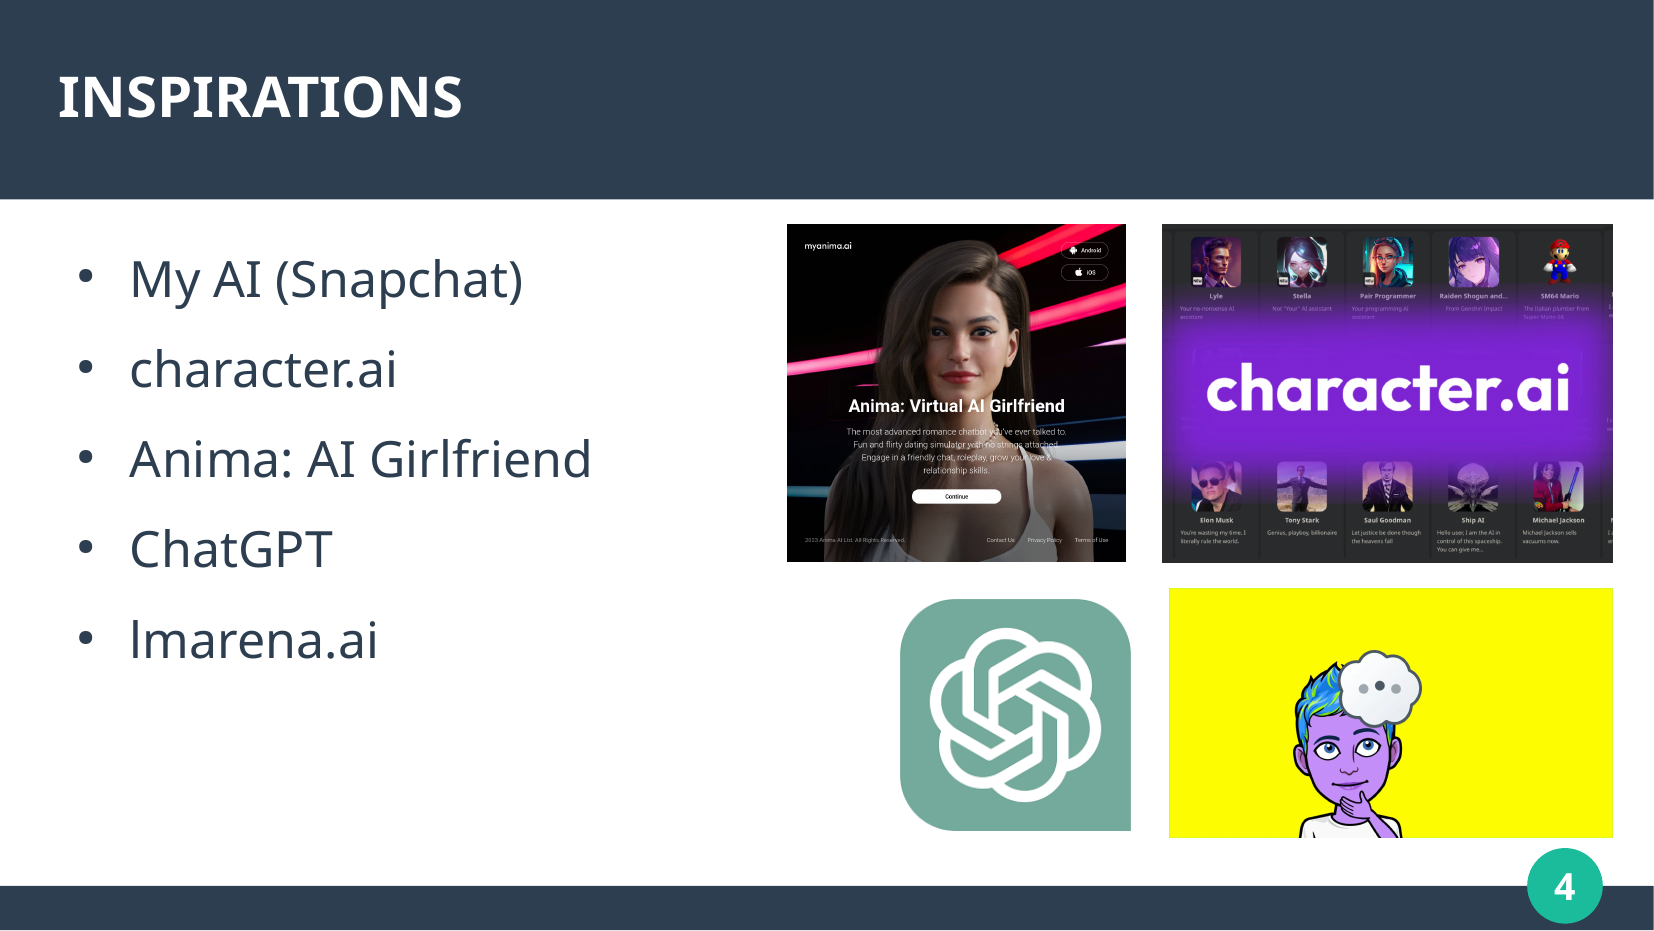

# INSPIRATIONS
My AI (Snapchat)
character.ai
Anima: AI Girlfriend
ChatGPT
lmarena.ai